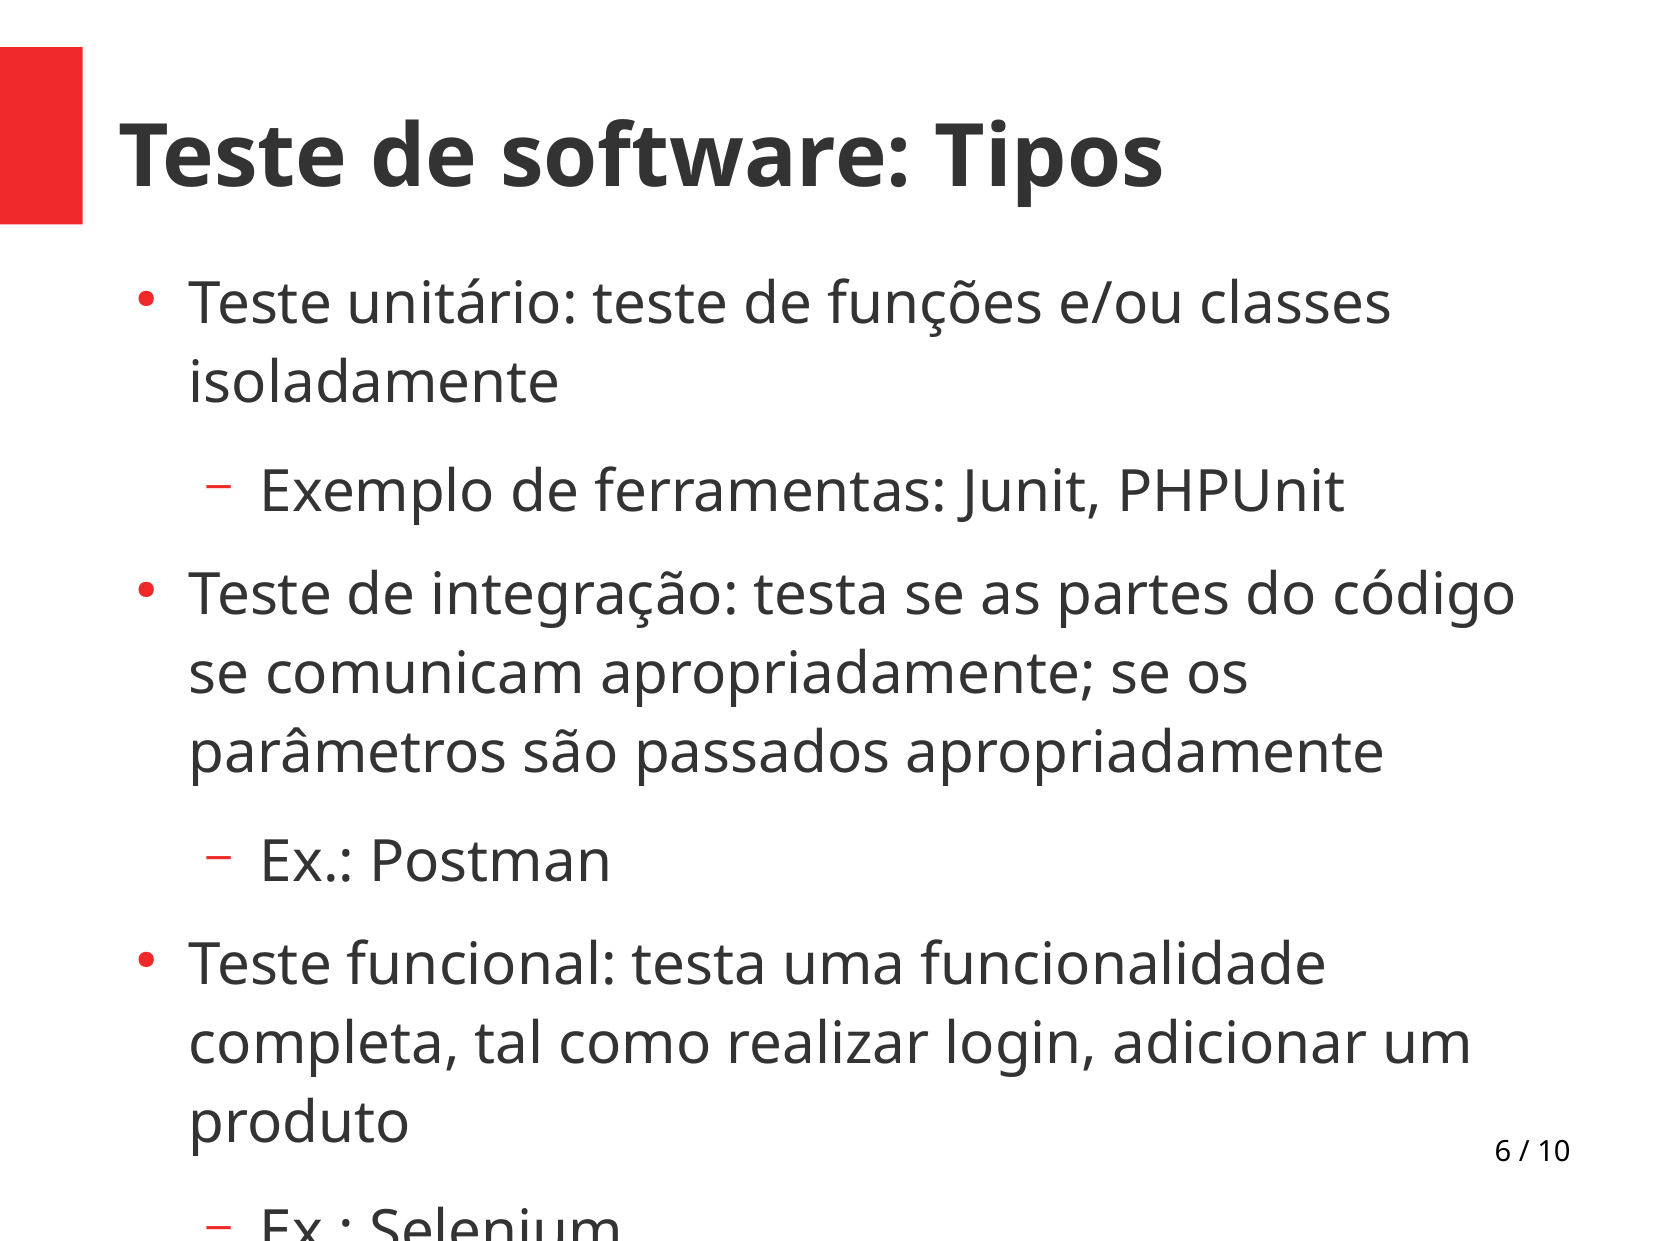

# Teste de software: Tipos
Teste unitário: teste de funções e/ou classes isoladamente
Exemplo de ferramentas: Junit, PHPUnit
Teste de integração: testa se as partes do código se comunicam apropriadamente; se os parâmetros são passados apropriadamente
Ex.: Postman
Teste funcional: testa uma funcionalidade completa, tal como realizar login, adicionar um produto
Ex.: Selenium
6